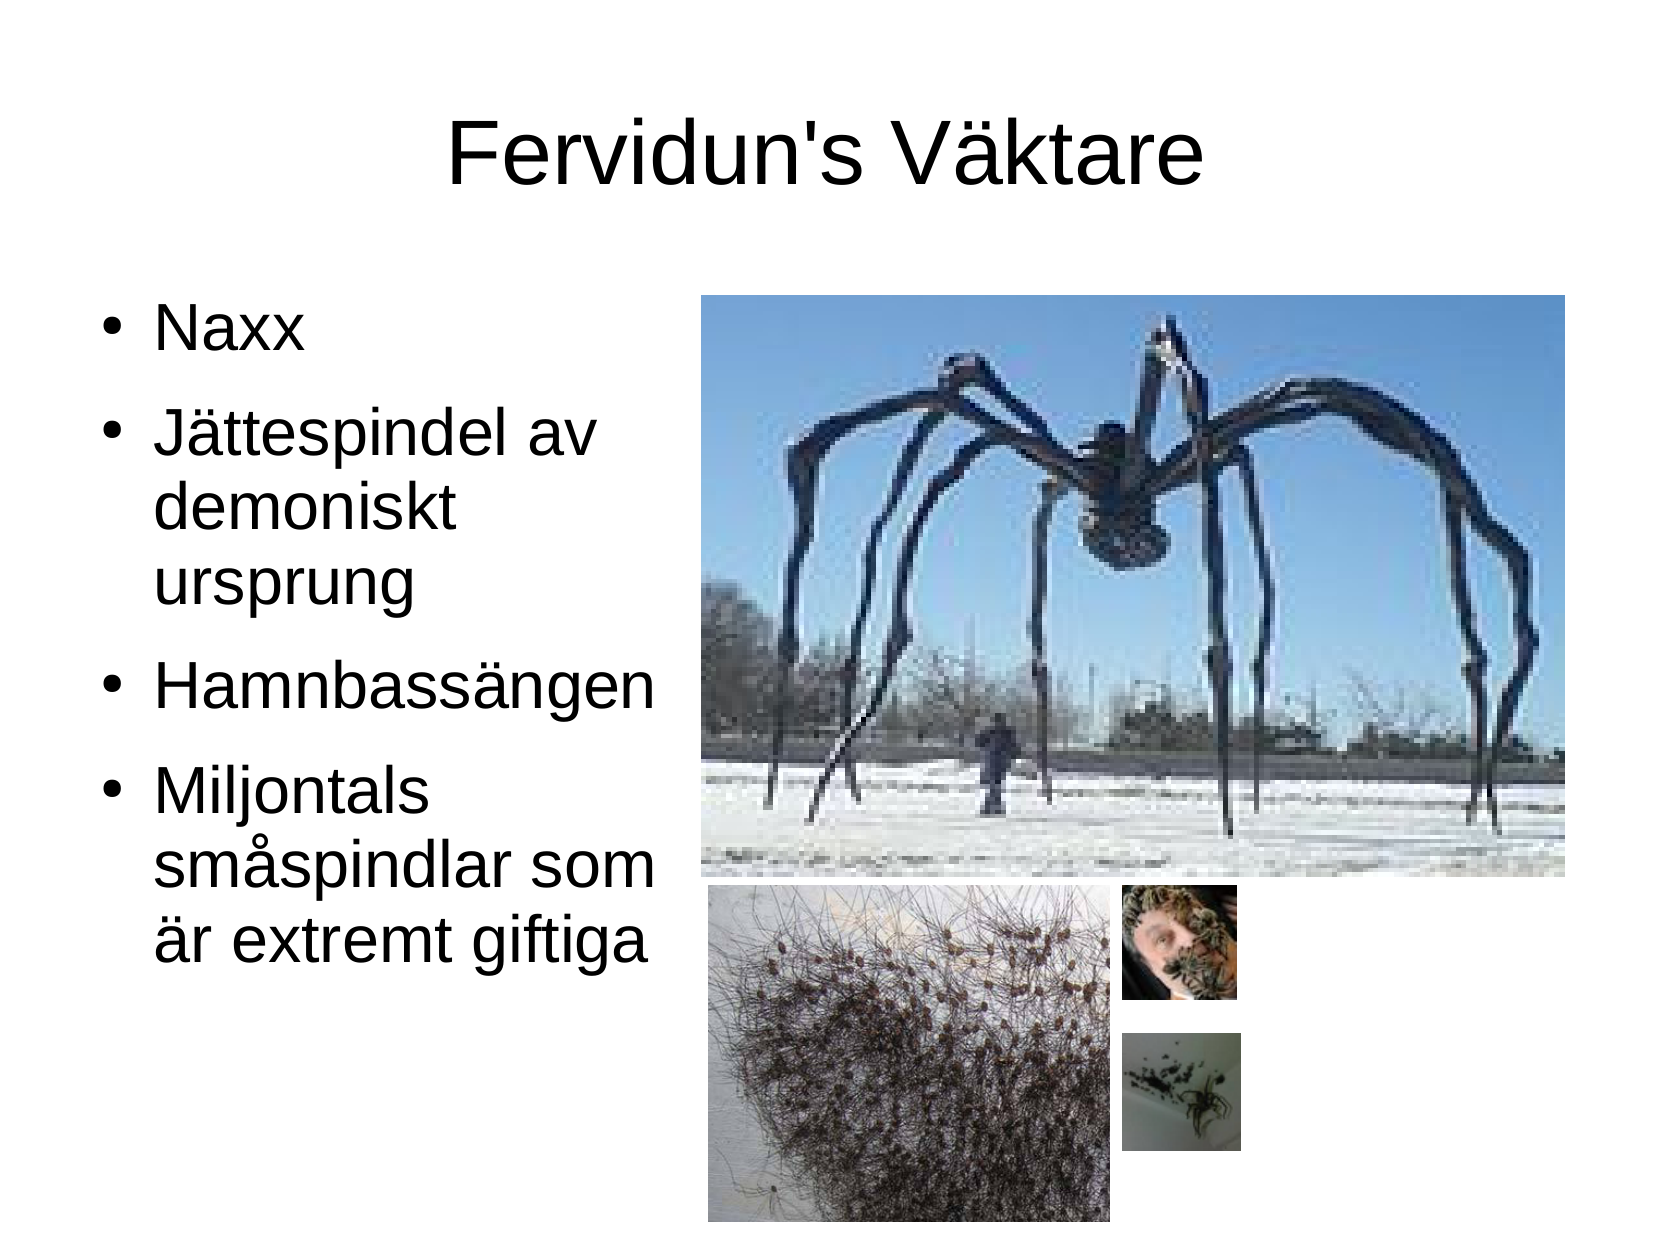

# Fervidun's Väktare
Naxx
Jättespindel av demoniskt ursprung
Hamnbassängen
Miljontals småspindlar som är extremt giftiga